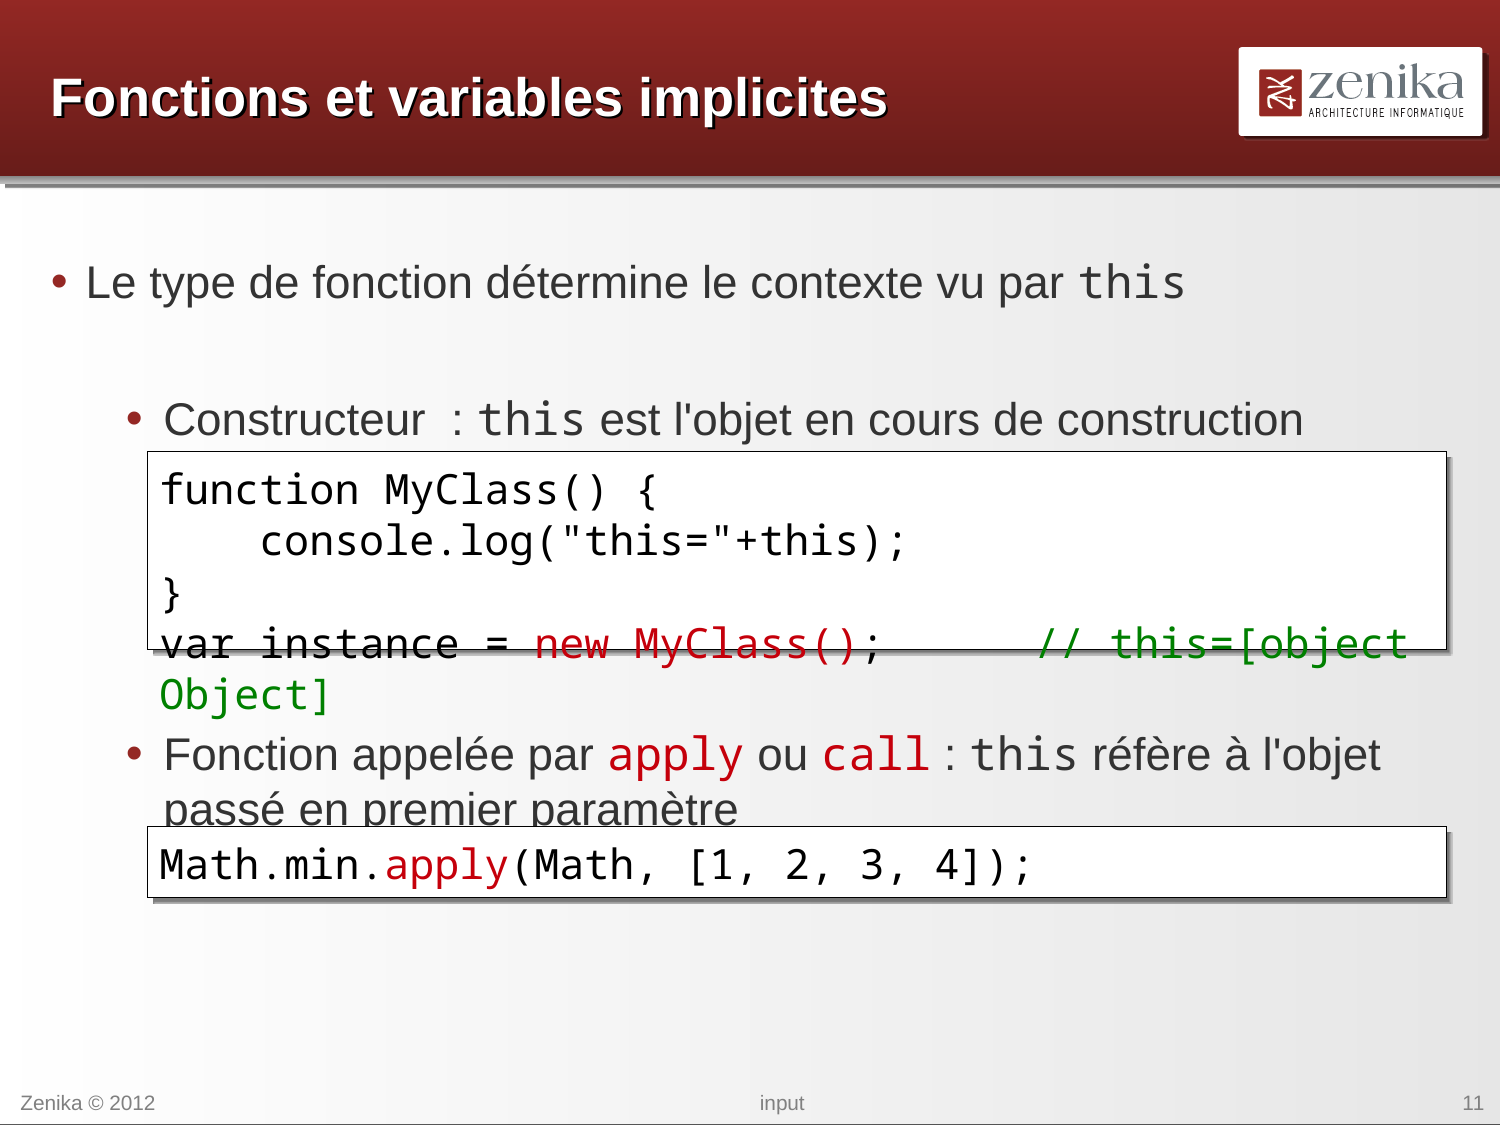

# Fonctions et variables implicites
Le type de fonction détermine le contexte vu par this
Constructeur  : this est l'objet en cours de construction
Fonction appelée par apply ou call : this réfère à l'objet passé en premier paramètre
function MyClass() {
 console.log("this="+this);
}
var instance = new MyClass(); // this=[object Object]
Math.min.apply(Math, [1, 2, 3, 4]);